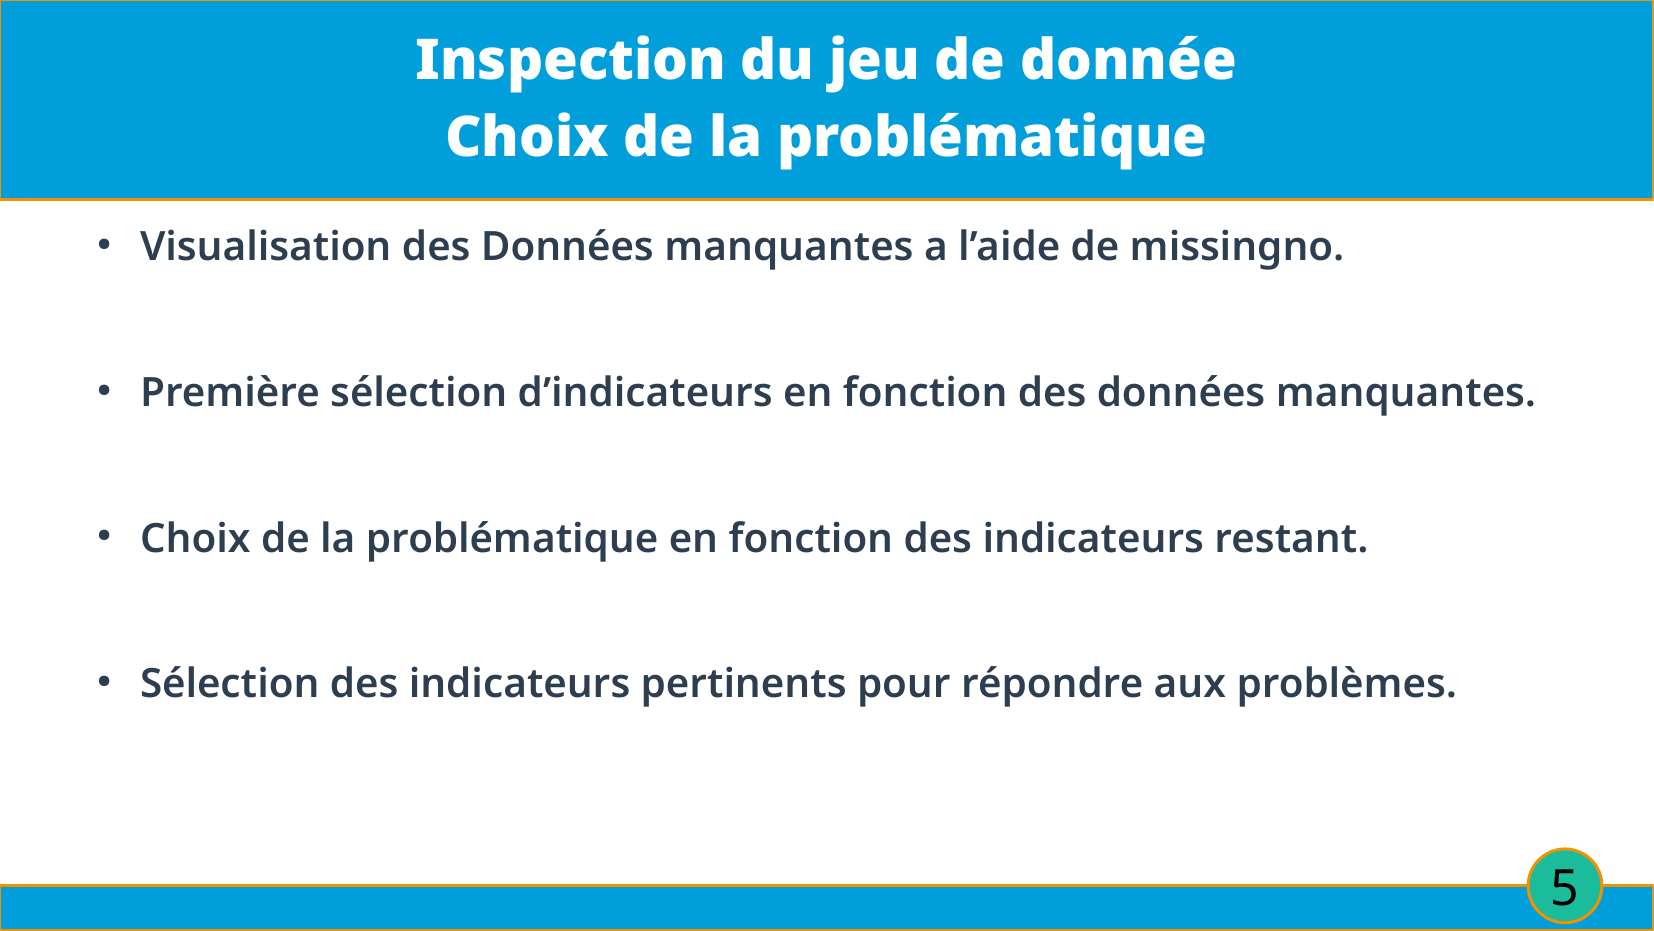

# Inspection du jeu de donnée Choix de la problématique
Visualisation des Données manquantes a l’aide de missingno.
Première sélection d’indicateurs en fonction des données manquantes.
Choix de la problématique en fonction des indicateurs restant.
Sélection des indicateurs pertinents pour répondre aux problèmes.